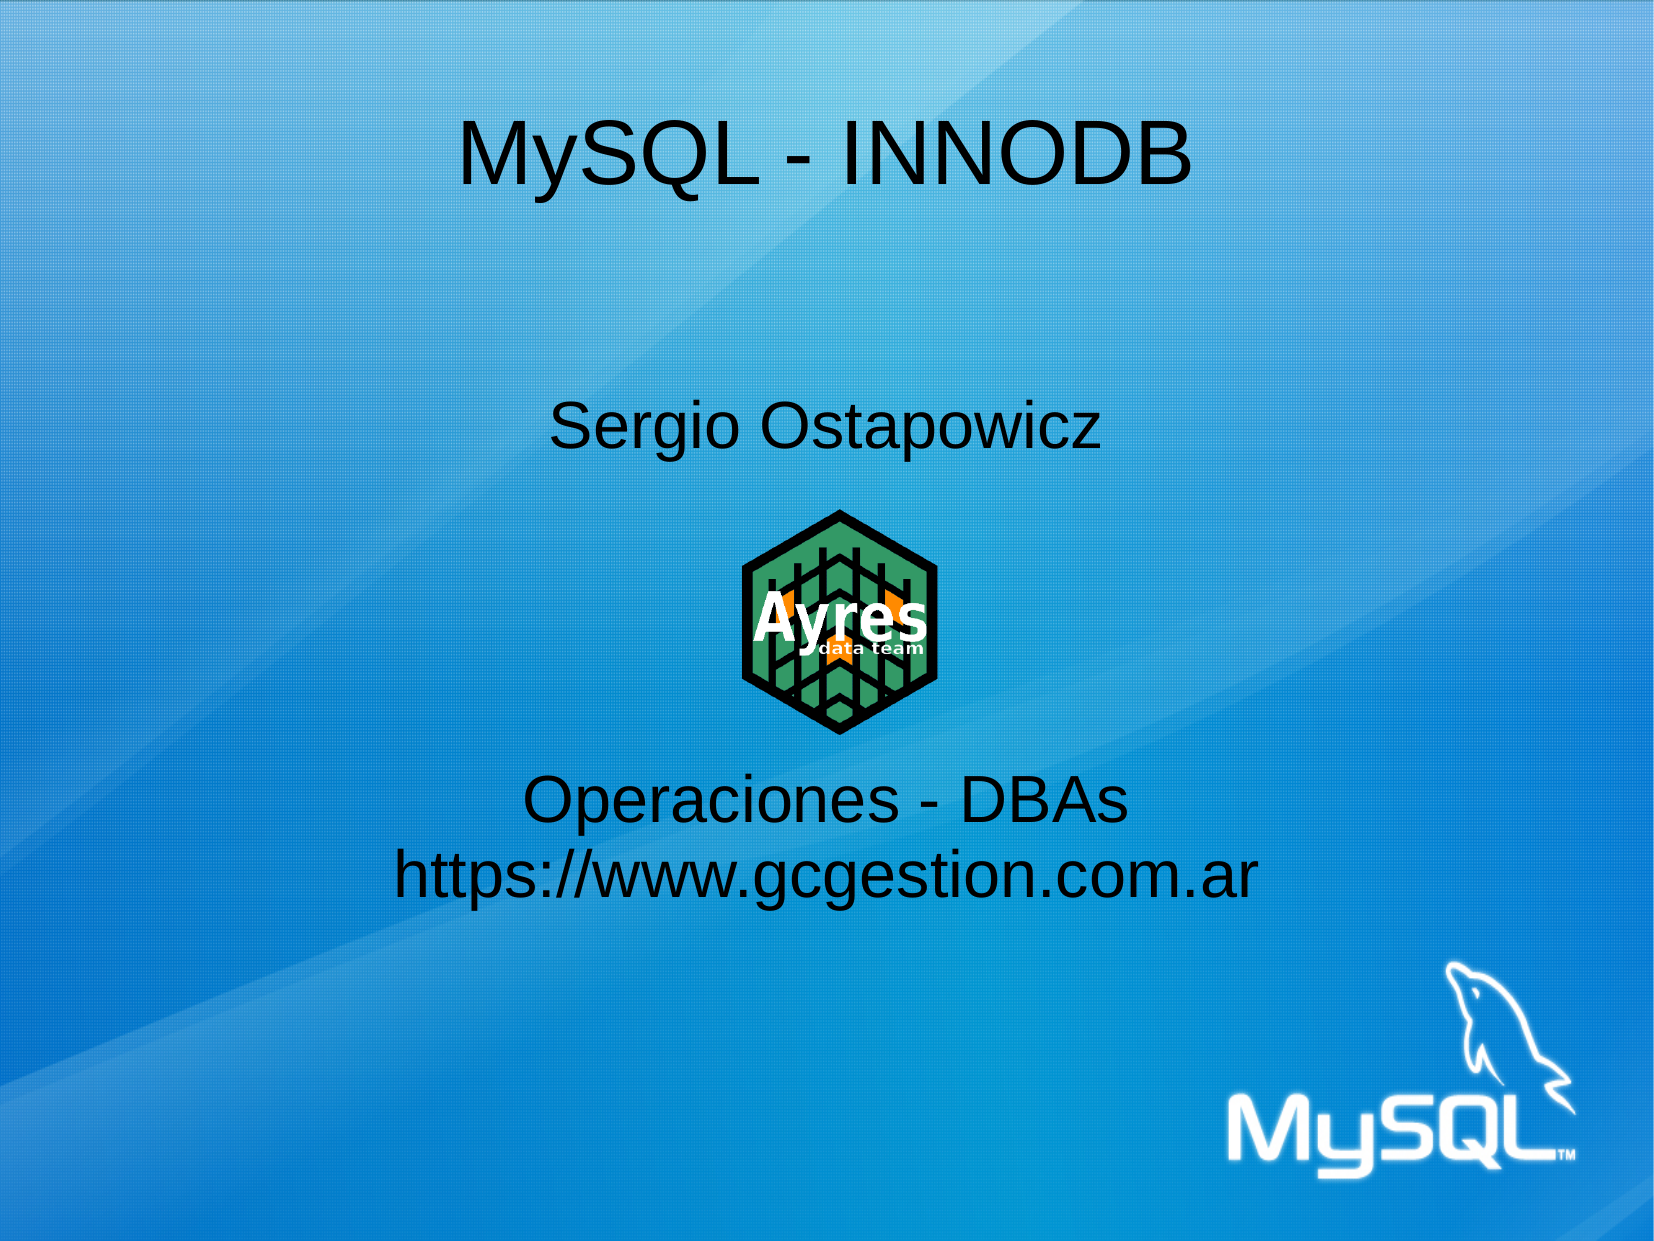

# MySQL - INNODB
Sergio Ostapowicz
Operaciones - DBAs
https://www.gcgestion.com.ar